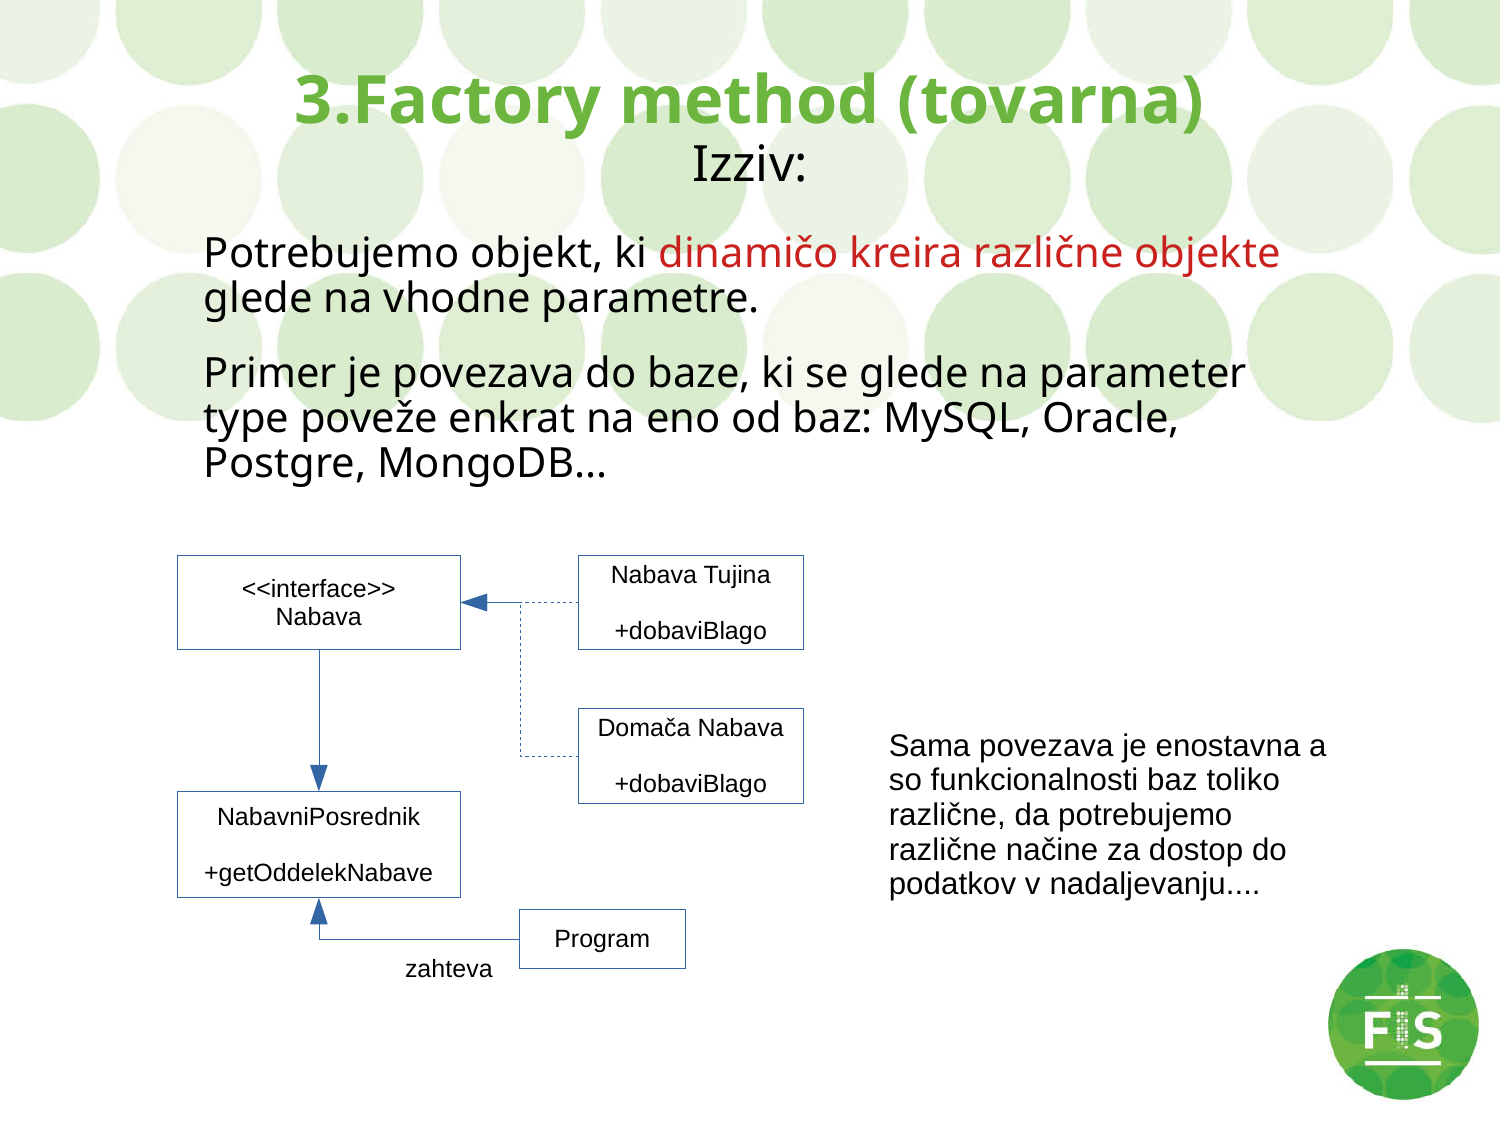

# 3.Factory method (tovarna) Izziv:
Potrebujemo objekt, ki dinamičo kreira različne objekte glede na vhodne parametre.
Primer je povezava do baze, ki se glede na parameter type poveže enkrat na eno od baz: MySQL, Oracle, Postgre, MongoDB...
Nabava Tujina
+dobaviBlago
<<interface>>
Nabava
Domača Nabava
+dobaviBlago
Sama povezava je enostavna a so funkcionalnosti baz toliko različne, da potrebujemo različne načine za dostop do podatkov v nadaljevanju....
NabavniPosrednik
+getOddelekNabave
Program
zahteva